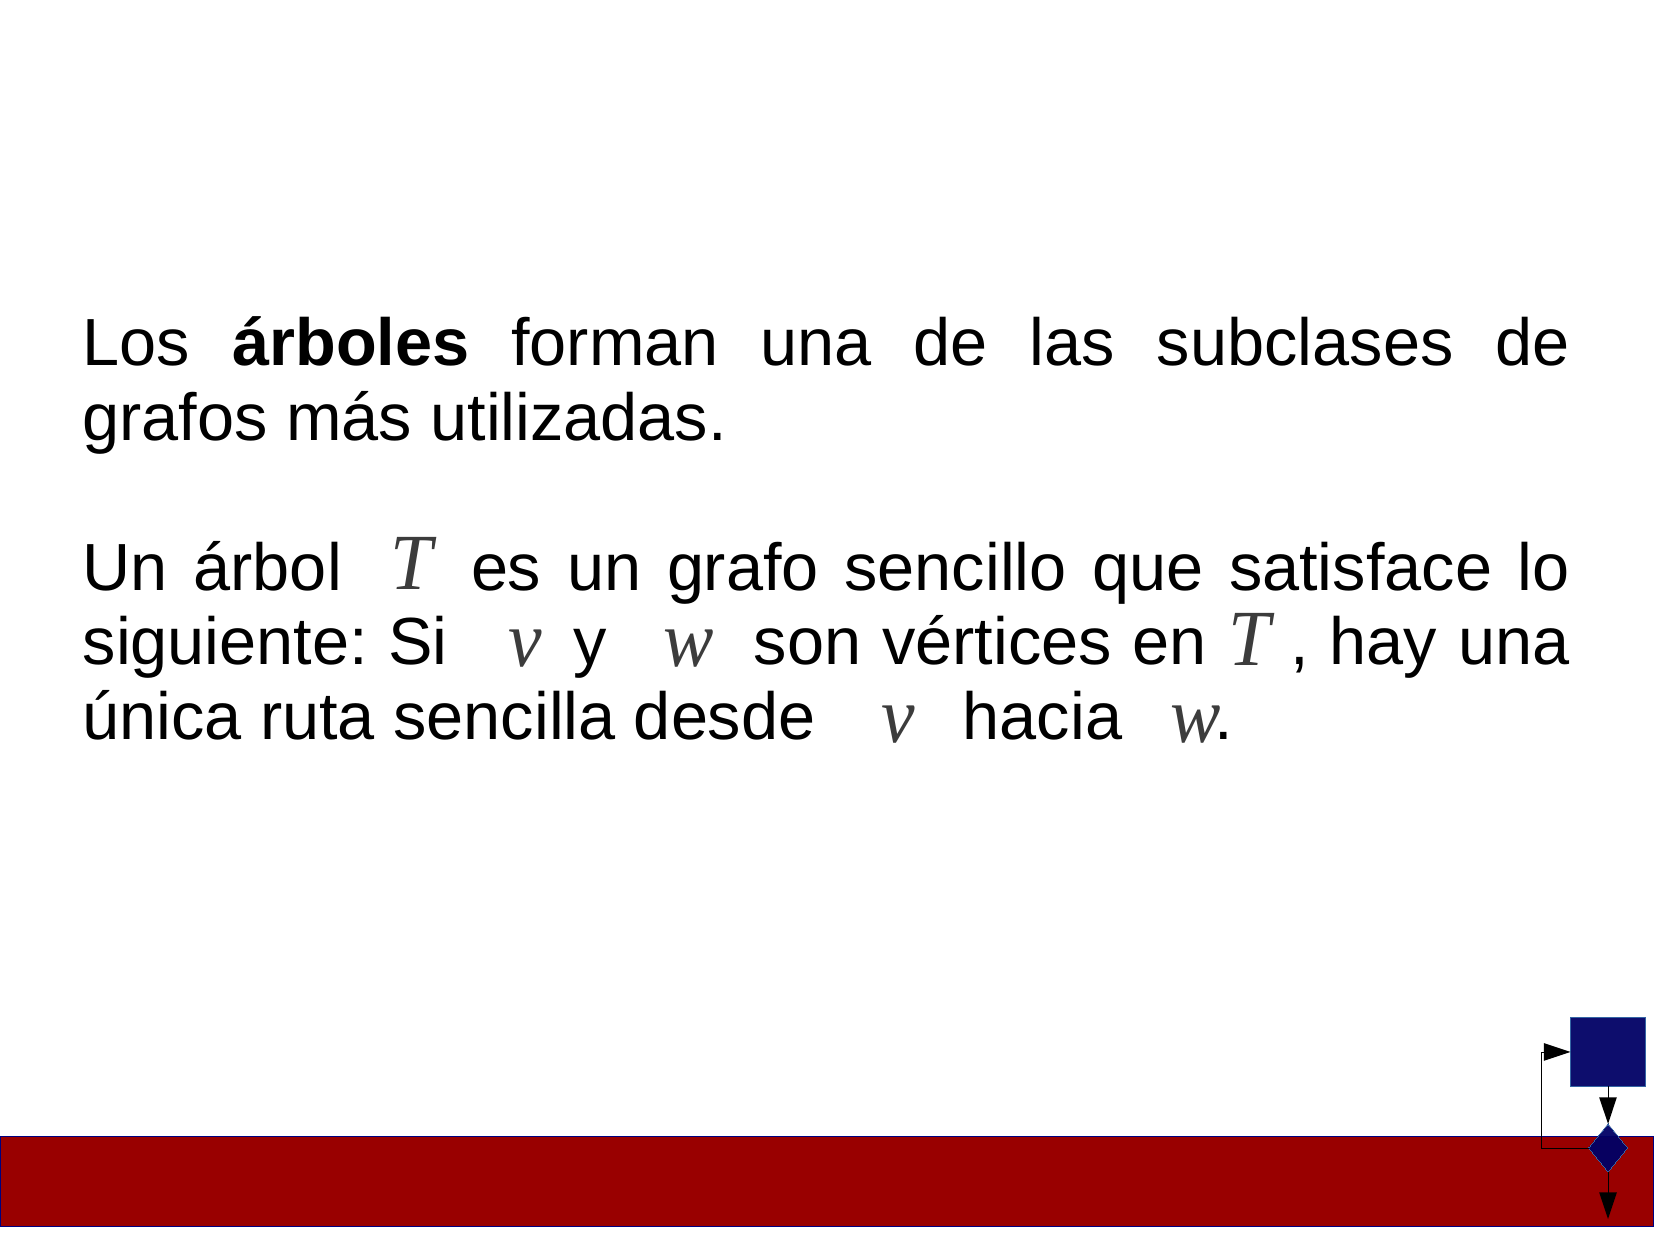

# Los árboles forman una de las subclases de grafos más utilizadas.
Un árbol es un grafo sencillo que satisface lo siguiente: Si y son vértices en , hay una única ruta sencilla desde hacia .